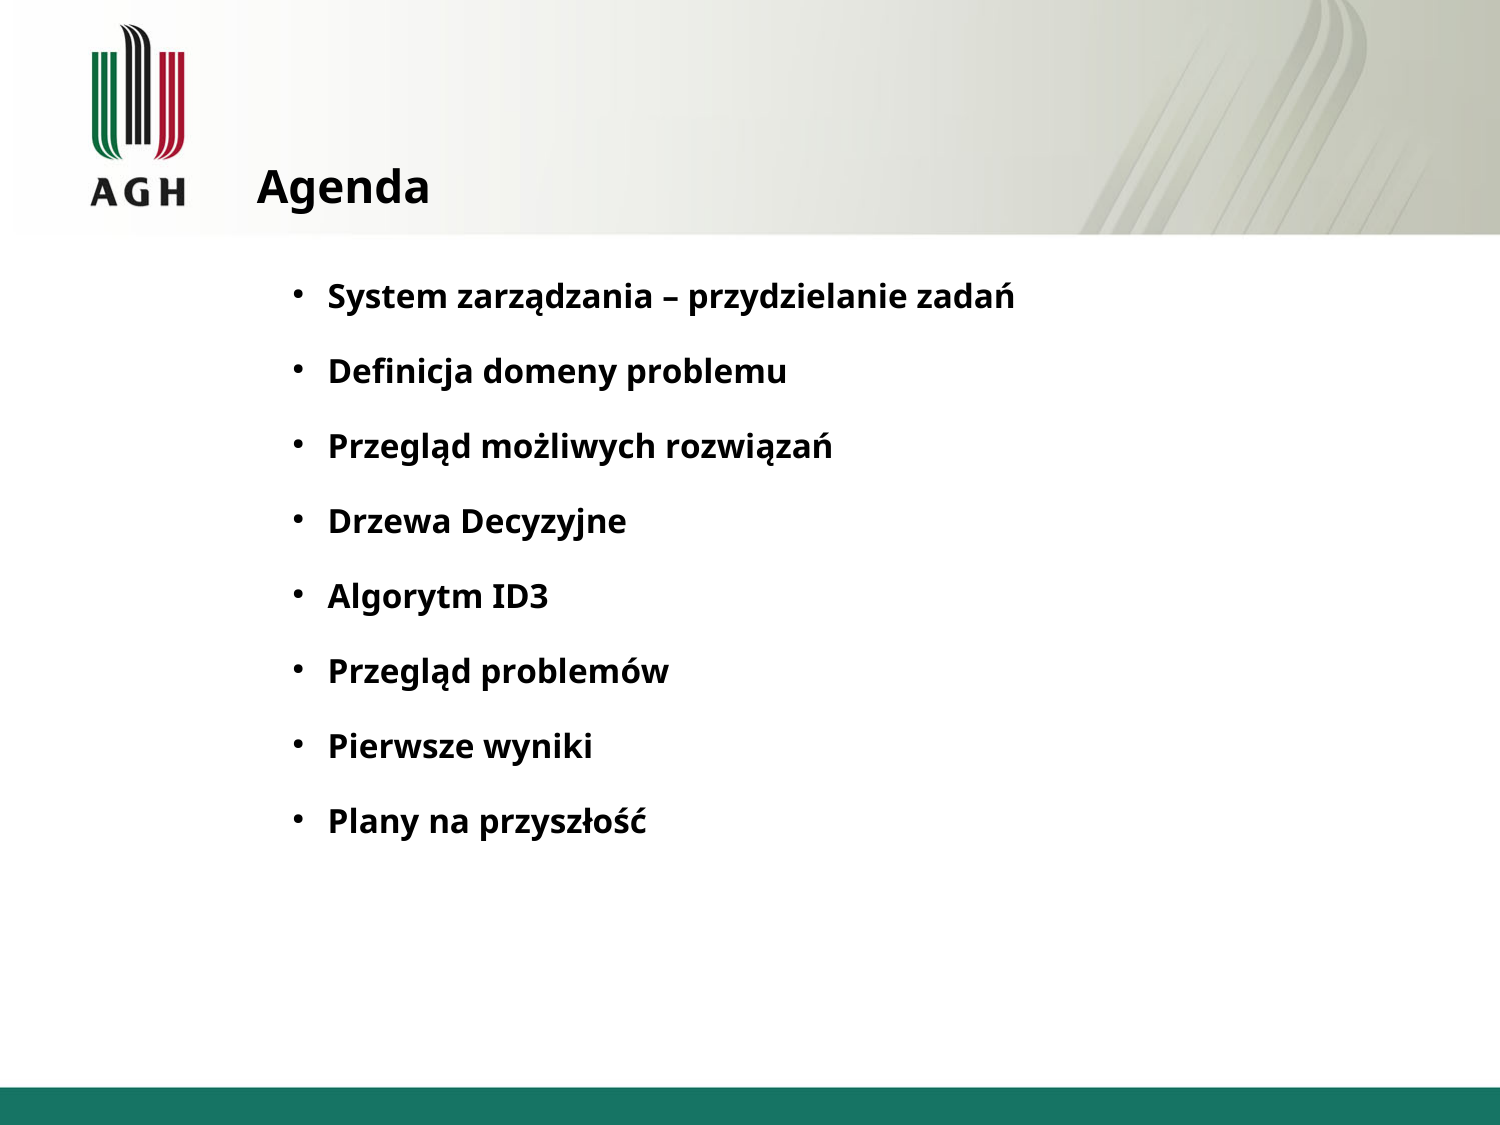

# Agenda
System zarządzania – przydzielanie zadań
Definicja domeny problemu
Przegląd możliwych rozwiązań
Drzewa Decyzyjne
Algorytm ID3
Przegląd problemów
Pierwsze wyniki
Plany na przyszłość